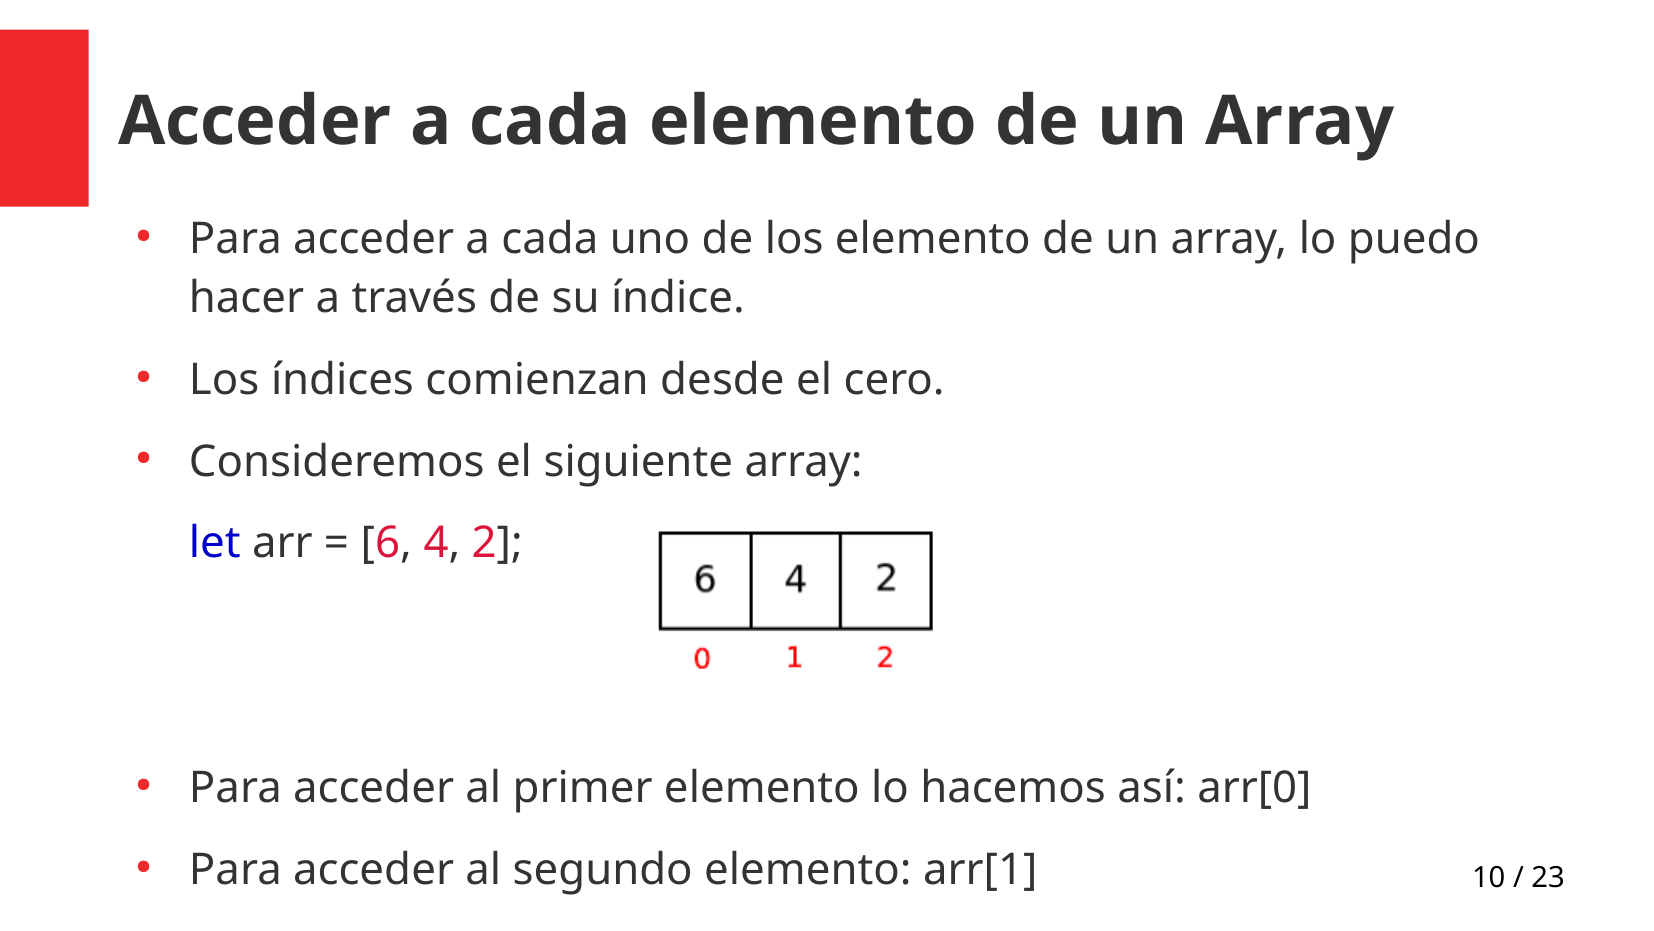

# Acceder a cada elemento de un Array
Para acceder a cada uno de los elemento de un array, lo puedo hacer a través de su índice.
Los índices comienzan desde el cero.
Consideremos el siguiente array:
let arr = [6, 4, 2];
Para acceder al primer elemento lo hacemos así: arr[0]
Para acceder al segundo elemento: arr[1]
Para acceder al tercer elemento: arr[2]
10